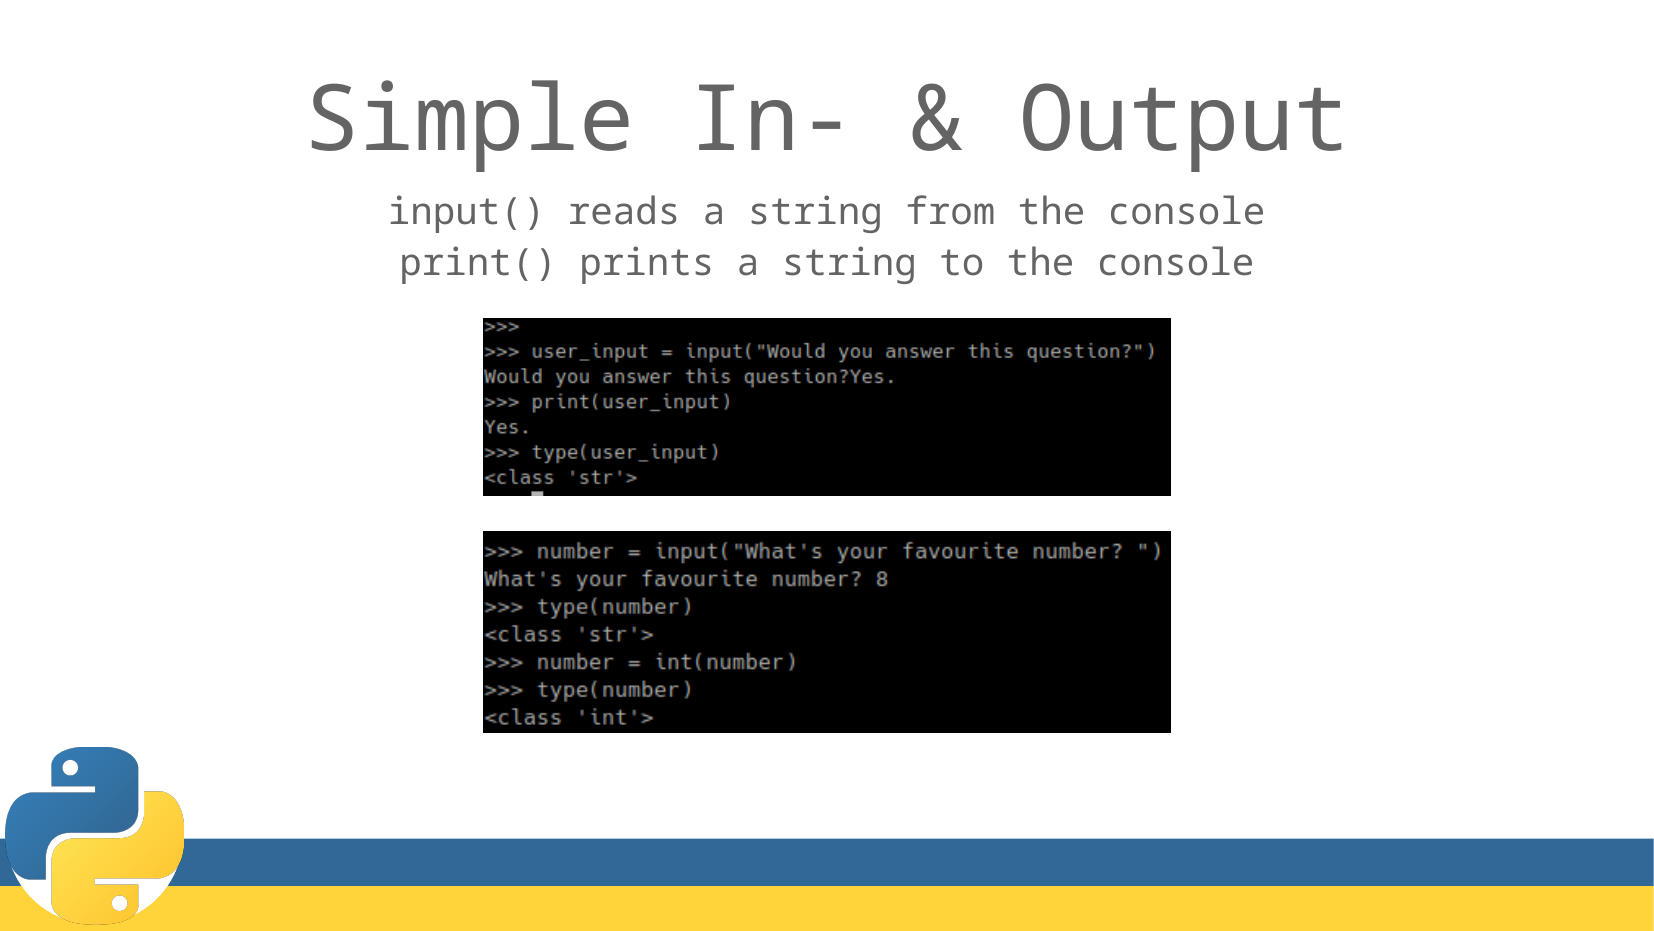

# Simple In- & Output
input() reads a string from the console
print() prints a string to the console